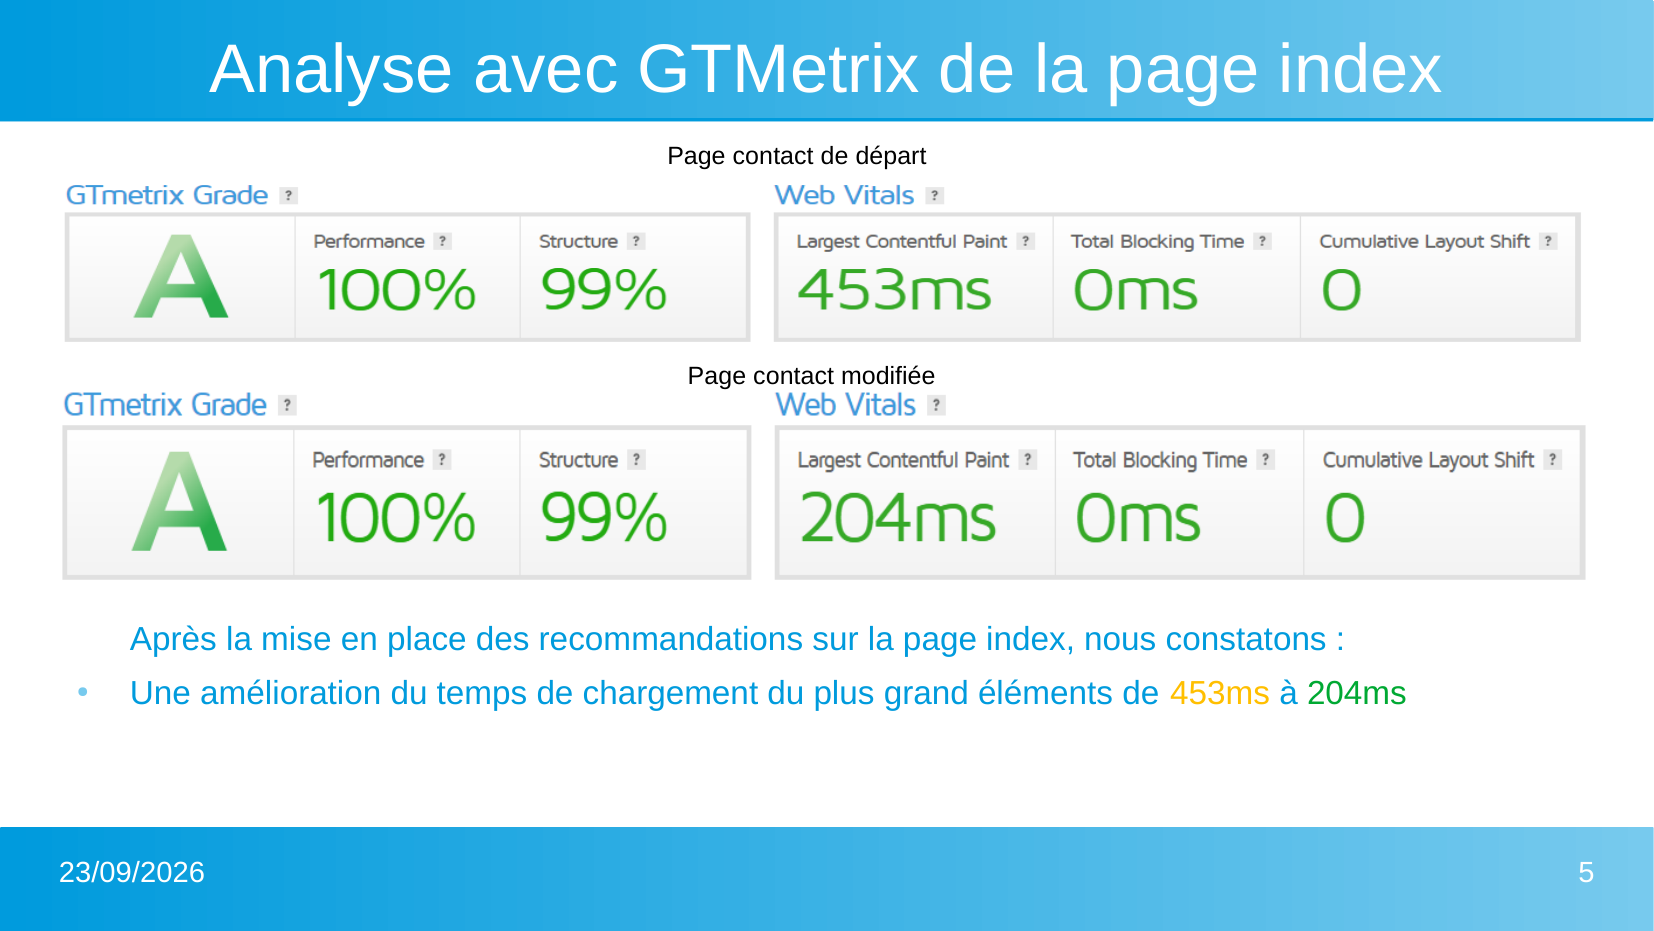

# Analyse avec GTMetrix de la page index
Page contact de départ
Page contact modifiée
Après la mise en place des recommandations sur la page index, nous constatons :
Une amélioration du temps de chargement du plus grand éléments de 453ms à 204ms
5